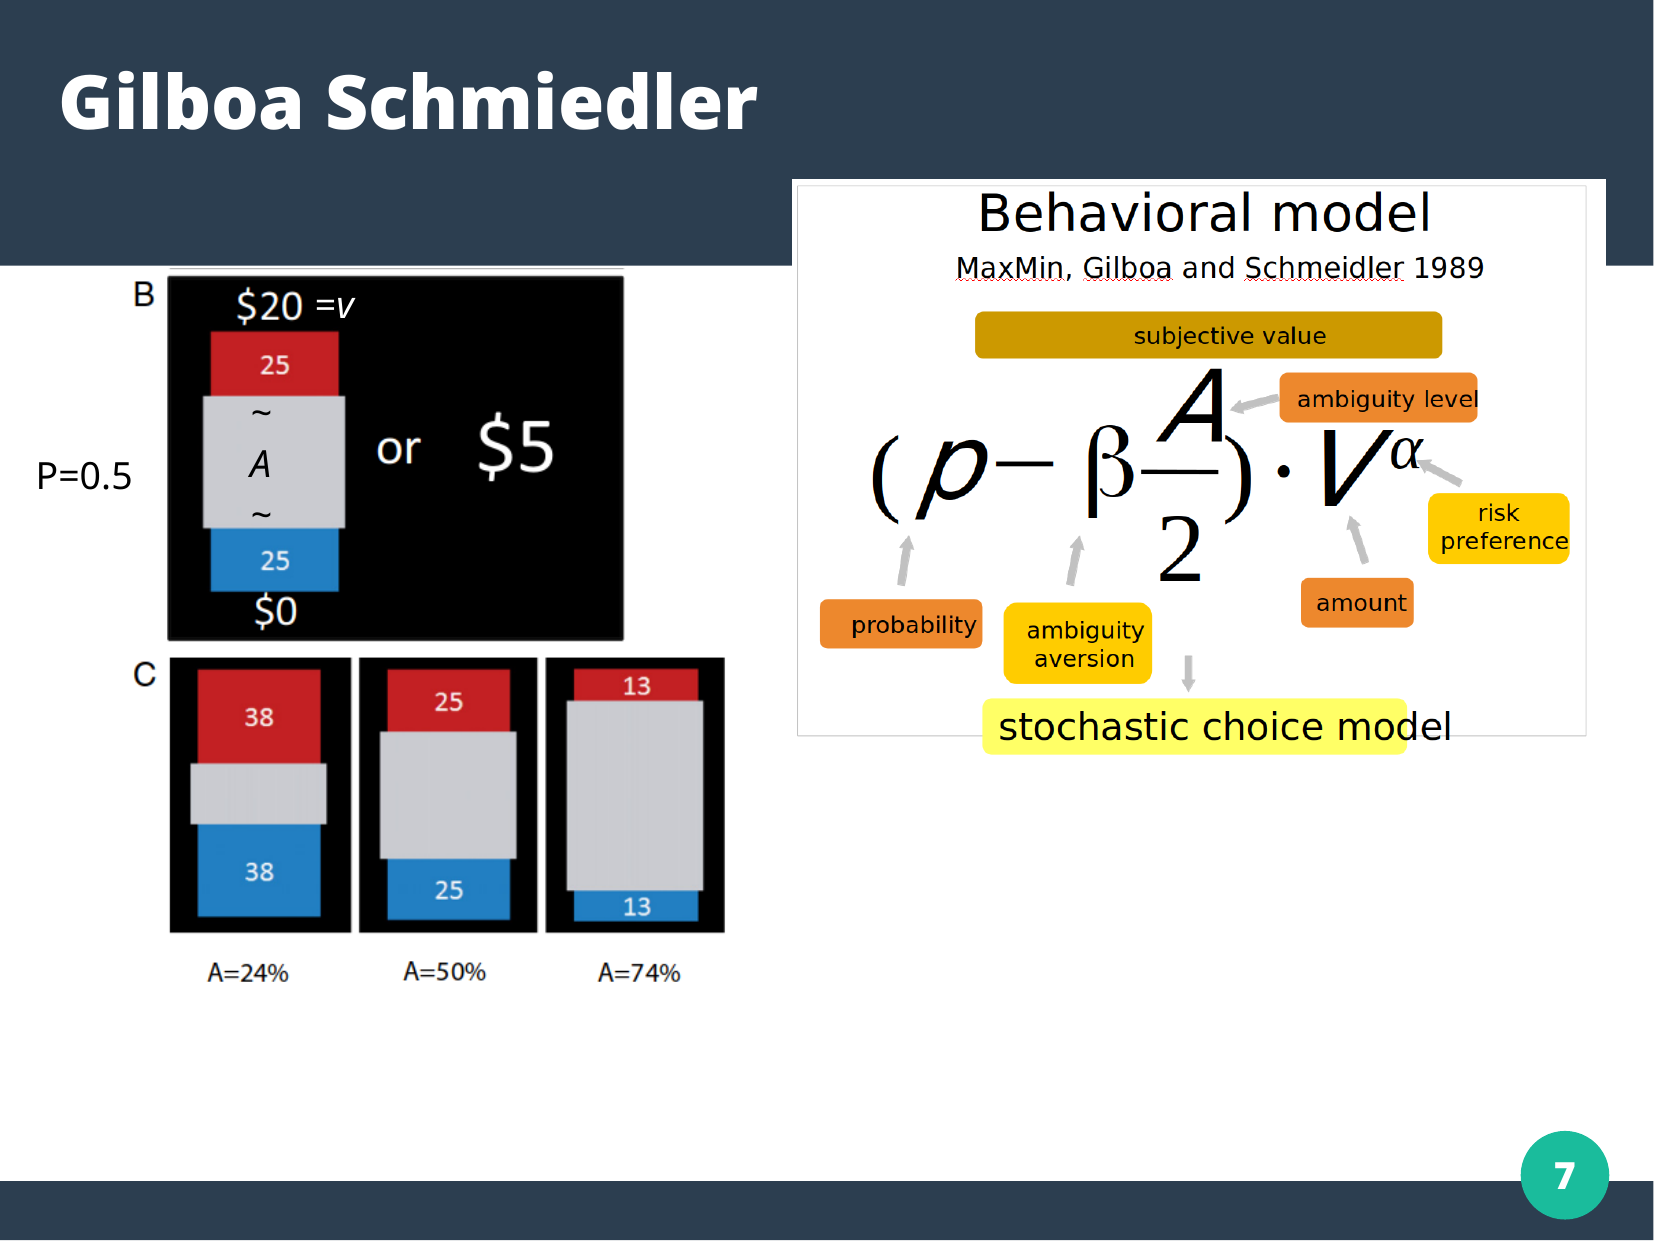

# Gilboa Schmiedler
=v
~
A
~
P=0.5
7